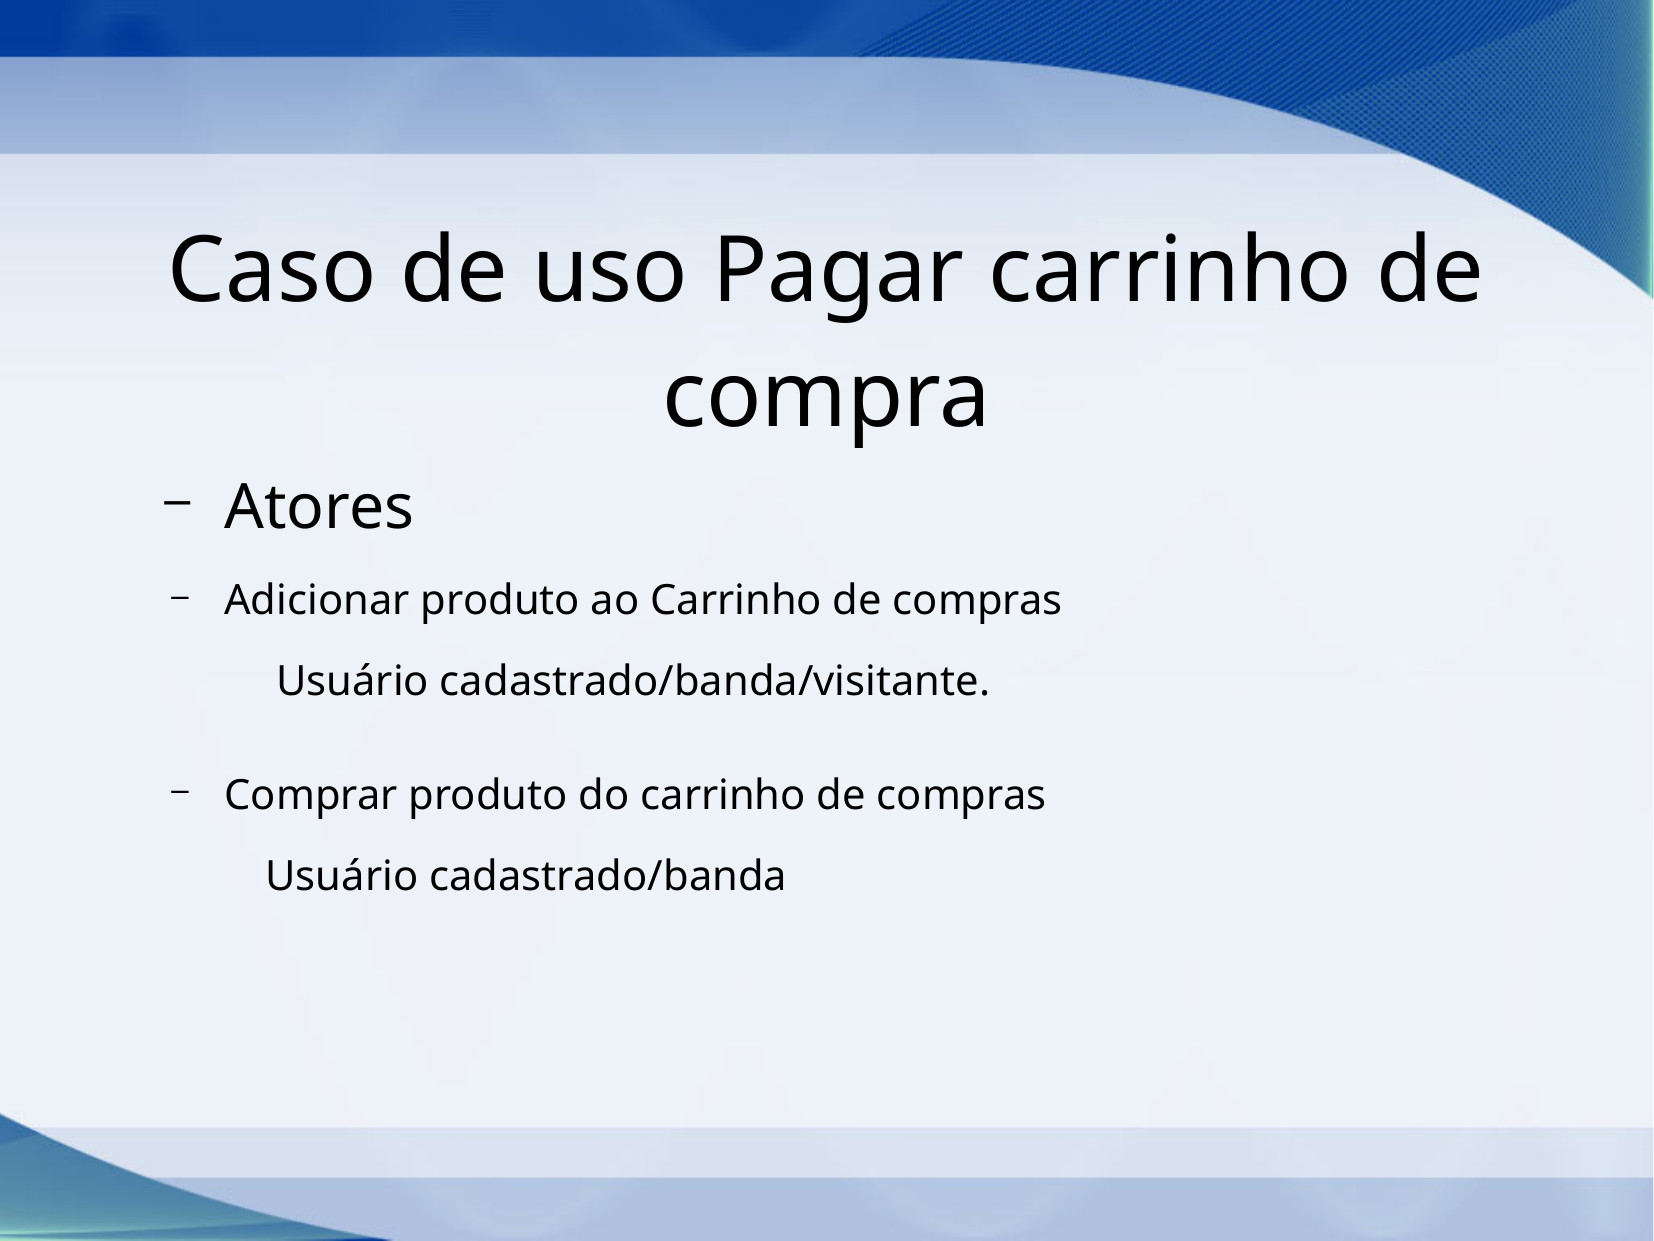

# Caso de uso Pagar carrinho de compra
Atores
Adicionar produto ao Carrinho de compras
 Usuário cadastrado/banda/visitante.
Comprar produto do carrinho de compras
 Usuário cadastrado/banda